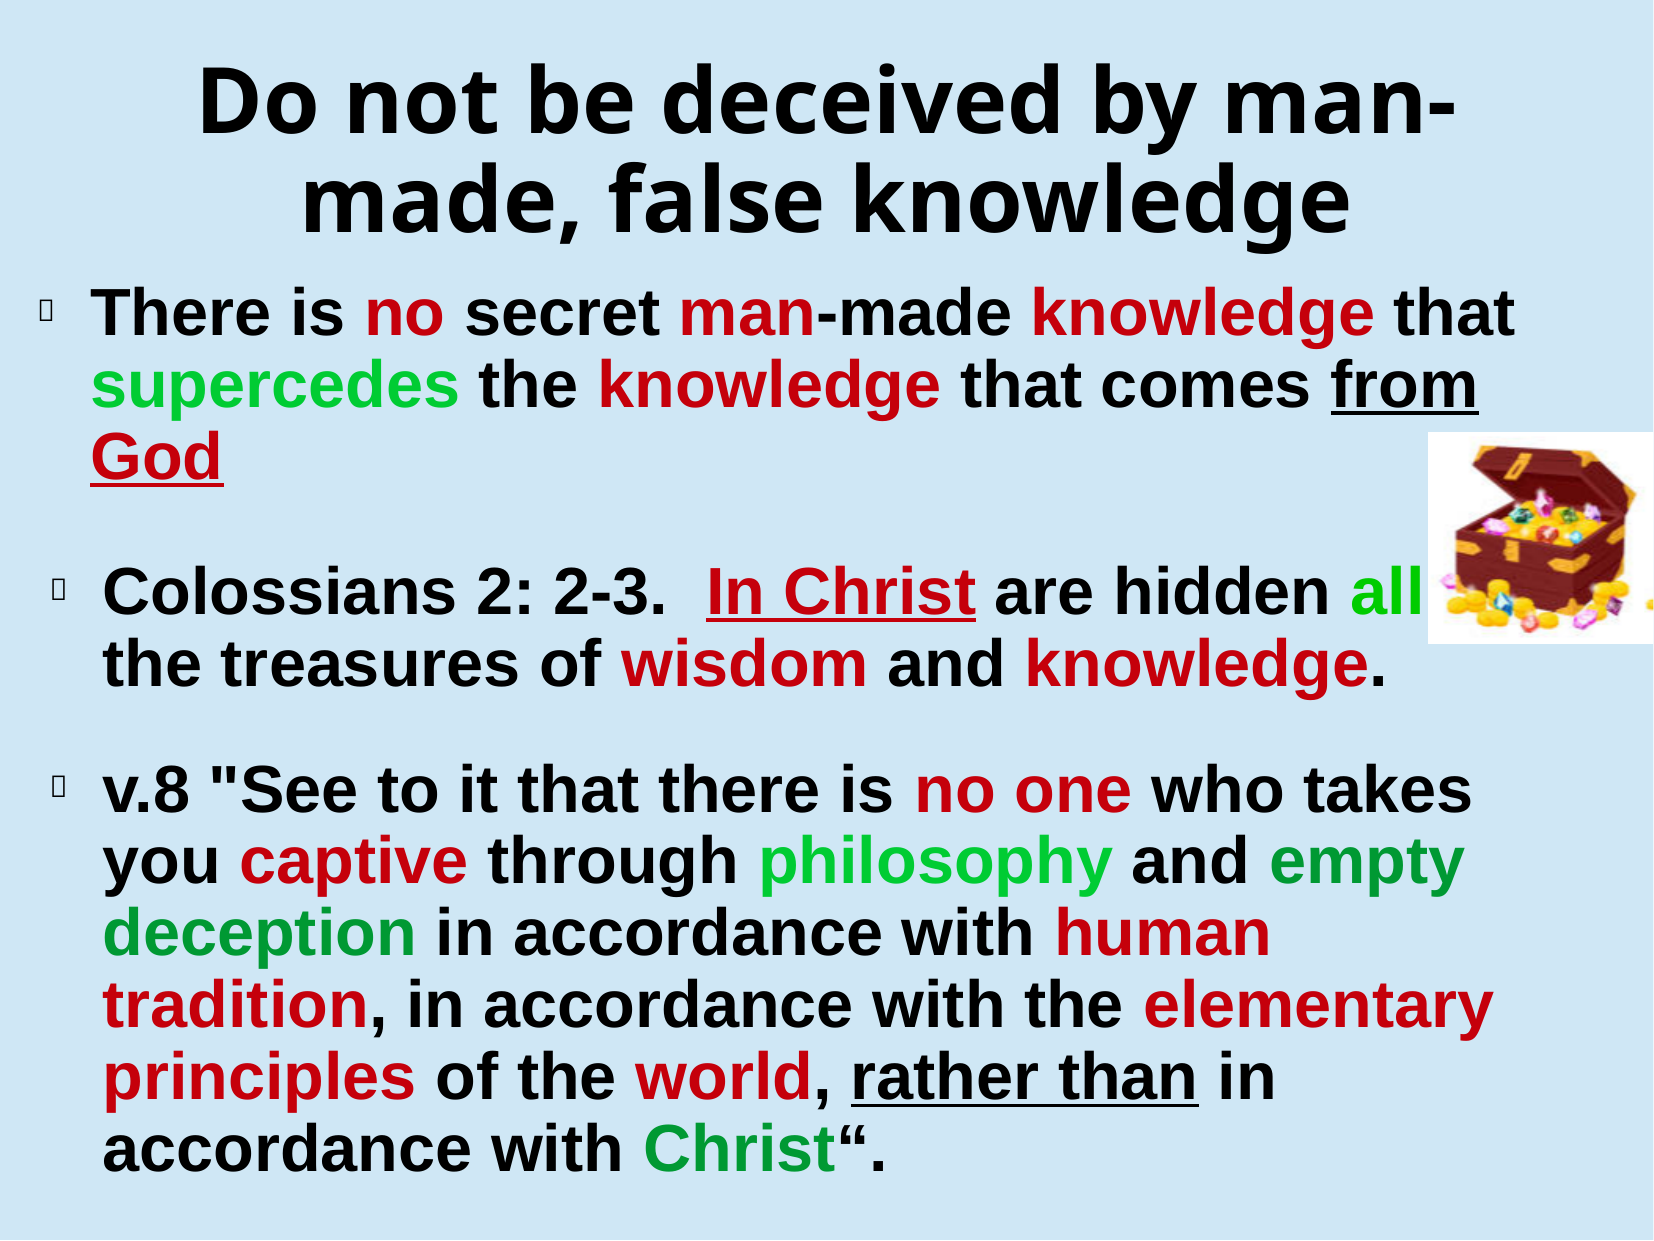

# Do not be deceived by man-made, false knowledge
There is no secret man-made knowledge that supercedes the knowledge that comes from God
Colossians 2: 2-3. In Christ are hidden all the treasures of wisdom and knowledge.
v.8 "See to it that there is no one who takes you captive through philosophy and empty deception in accordance with human tradition, in accordance with the elementary principles of the world, rather than in accordance with Christ“.